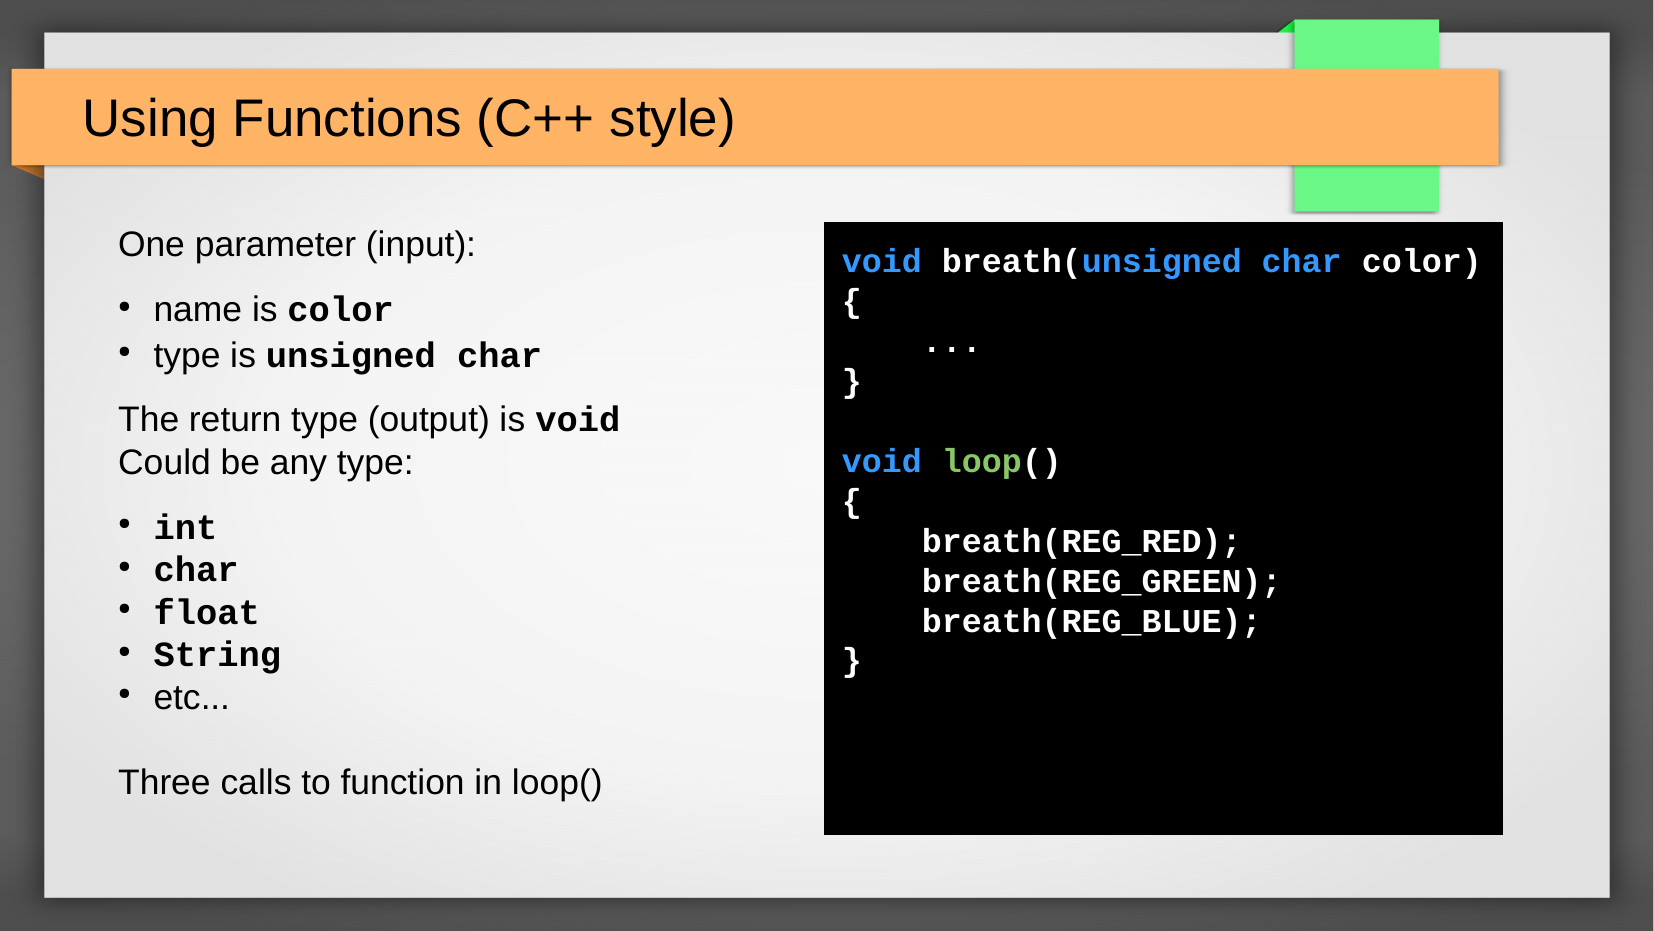

# Using Functions (C++ style)
One parameter (input):
name is color
type is unsigned char
The return type (output) is void
Could be any type:
int
char
float
String
etc...
Three calls to function in loop()
void breath(unsigned char color)
{
 ...
}
void loop()
{
 breath(REG_RED);
 breath(REG_GREEN);
 breath(REG_BLUE);
}